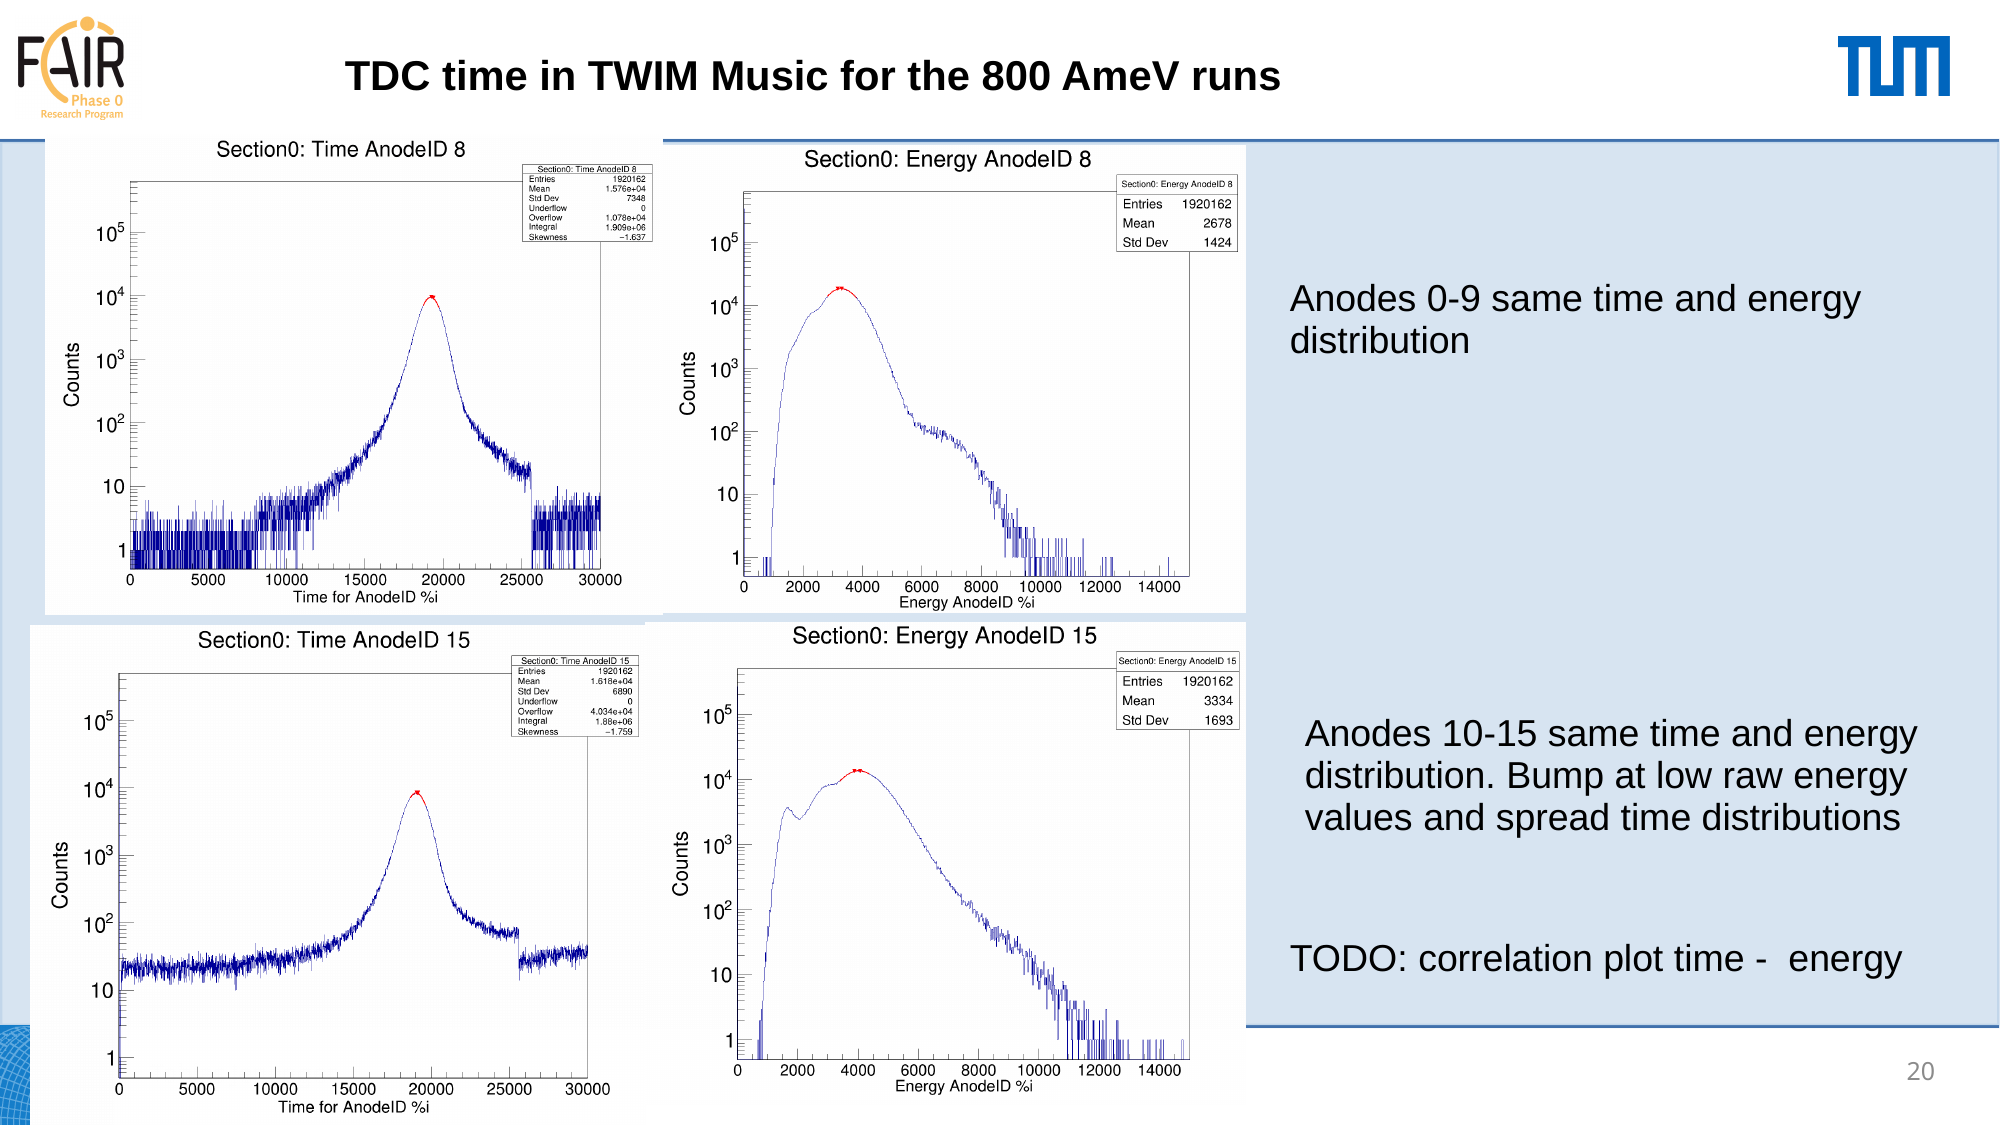

TDC time in TWIM Music for the 800 AmeV runs
Anodes 0-9 same time and energy distribution
Anodes 10-15 same time and energy distribution. Bump at low raw energy values and spread time distributions
TODO: correlation plot time - energy
20